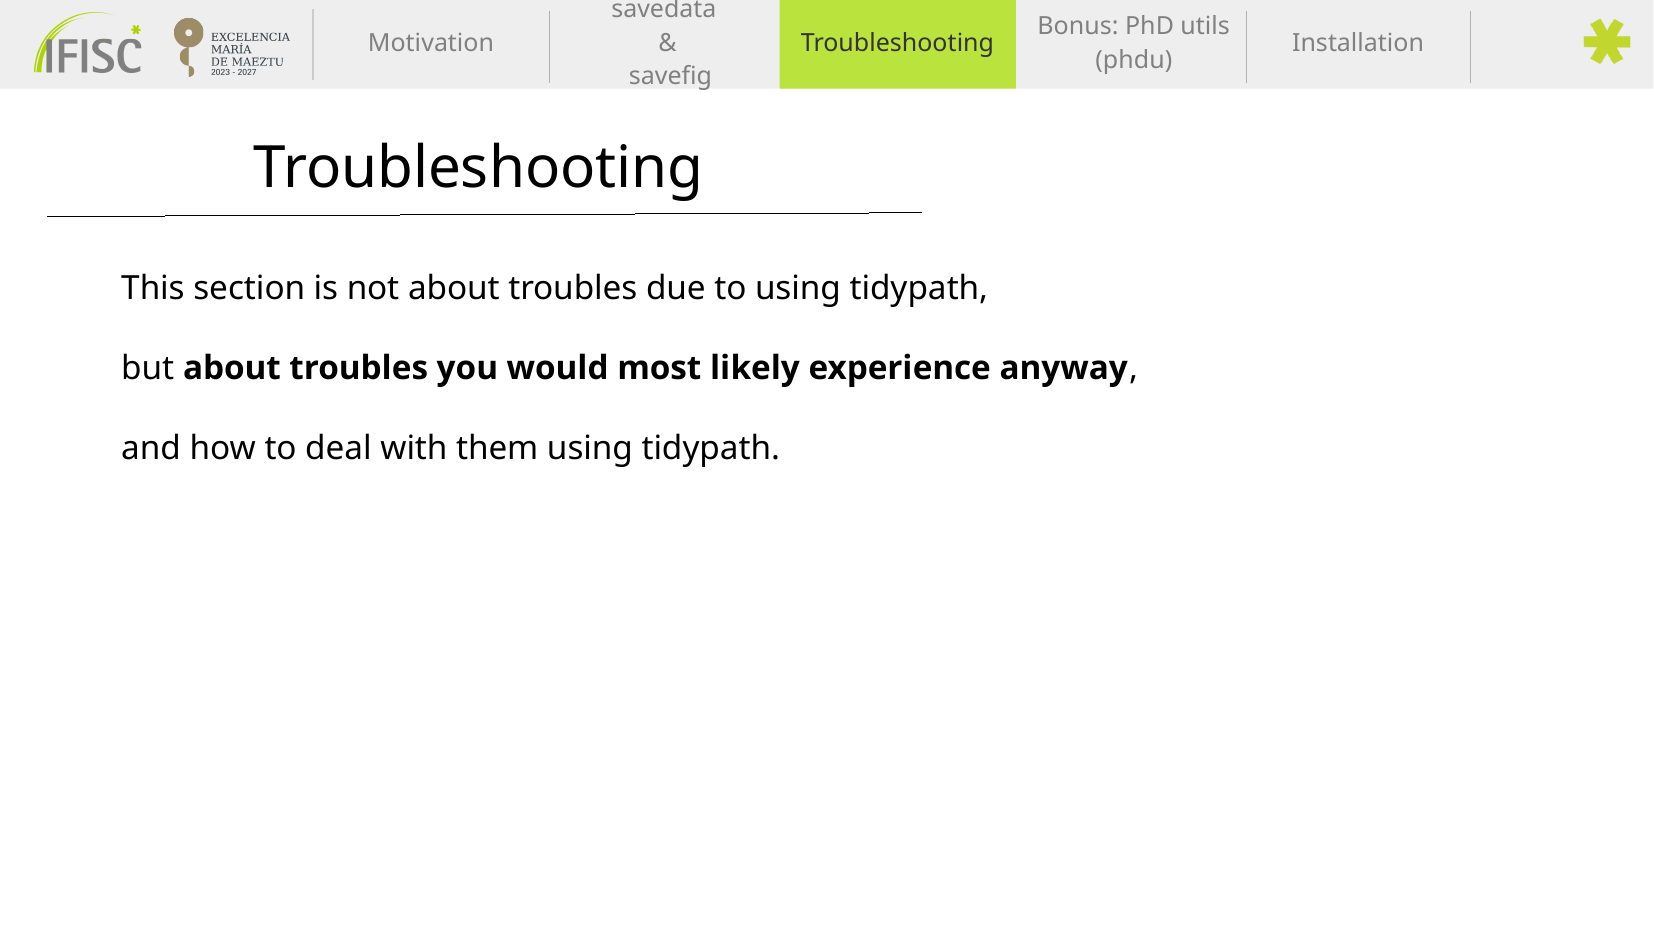

savedata
&
 savefig
Troubleshooting
Bonus: PhD utils (phdu)
Motivation
Installation
Troubleshooting
This section is not about troubles due to using tidypath,
but about troubles you would most likely experience anyway,
and how to deal with them using tidypath.